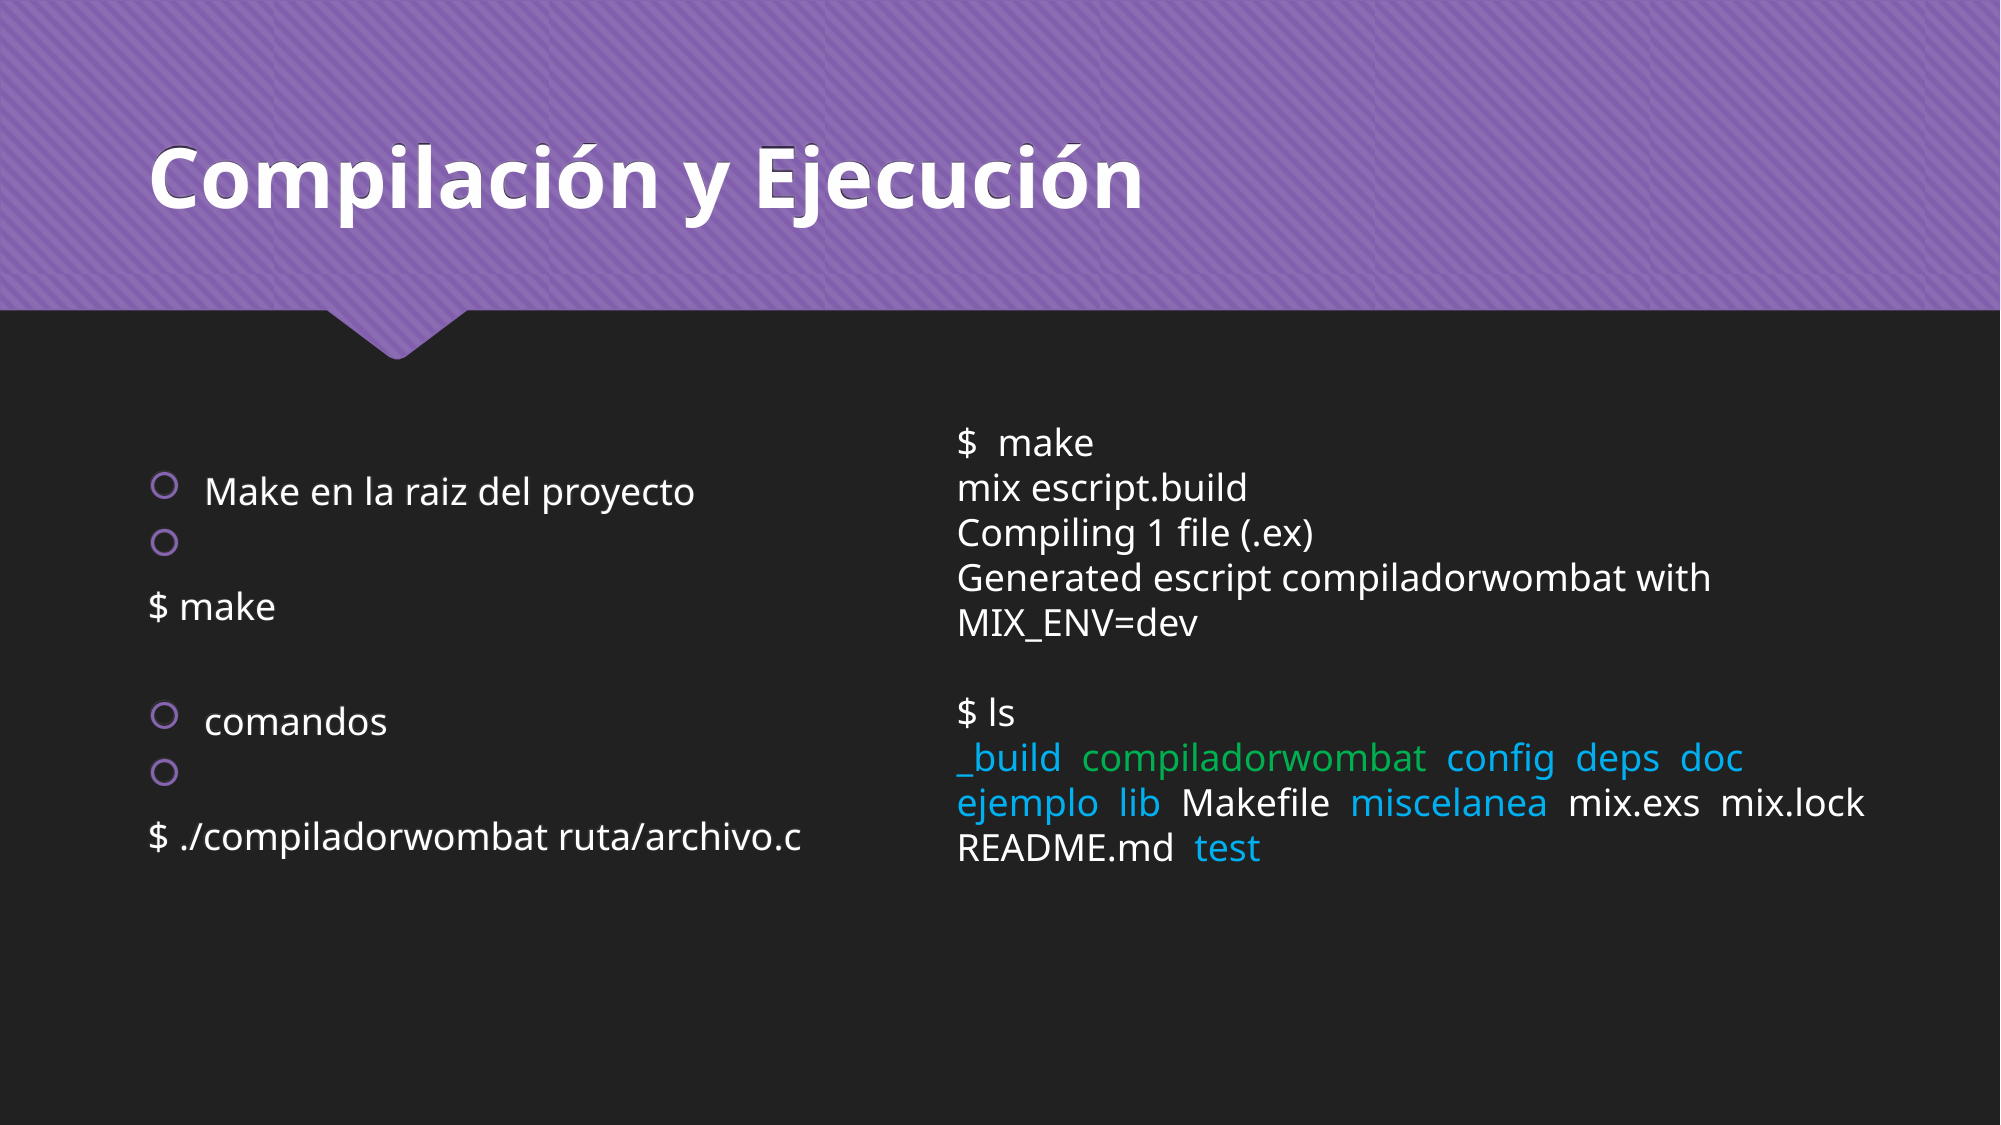

# Compilación y Ejecución
Make en la raiz del proyecto
$ make
comandos
$ ./compiladorwombat ruta/archivo.c
$  make
mix escript.build
Compiling 1 file (.ex)
Generated escript compiladorwombat with MIX_ENV=dev
$ ls
_build  compiladorwombat  config  deps  doc  ejemplo  lib  Makefile  miscelanea  mix.exs  mix.lock  README.md  test